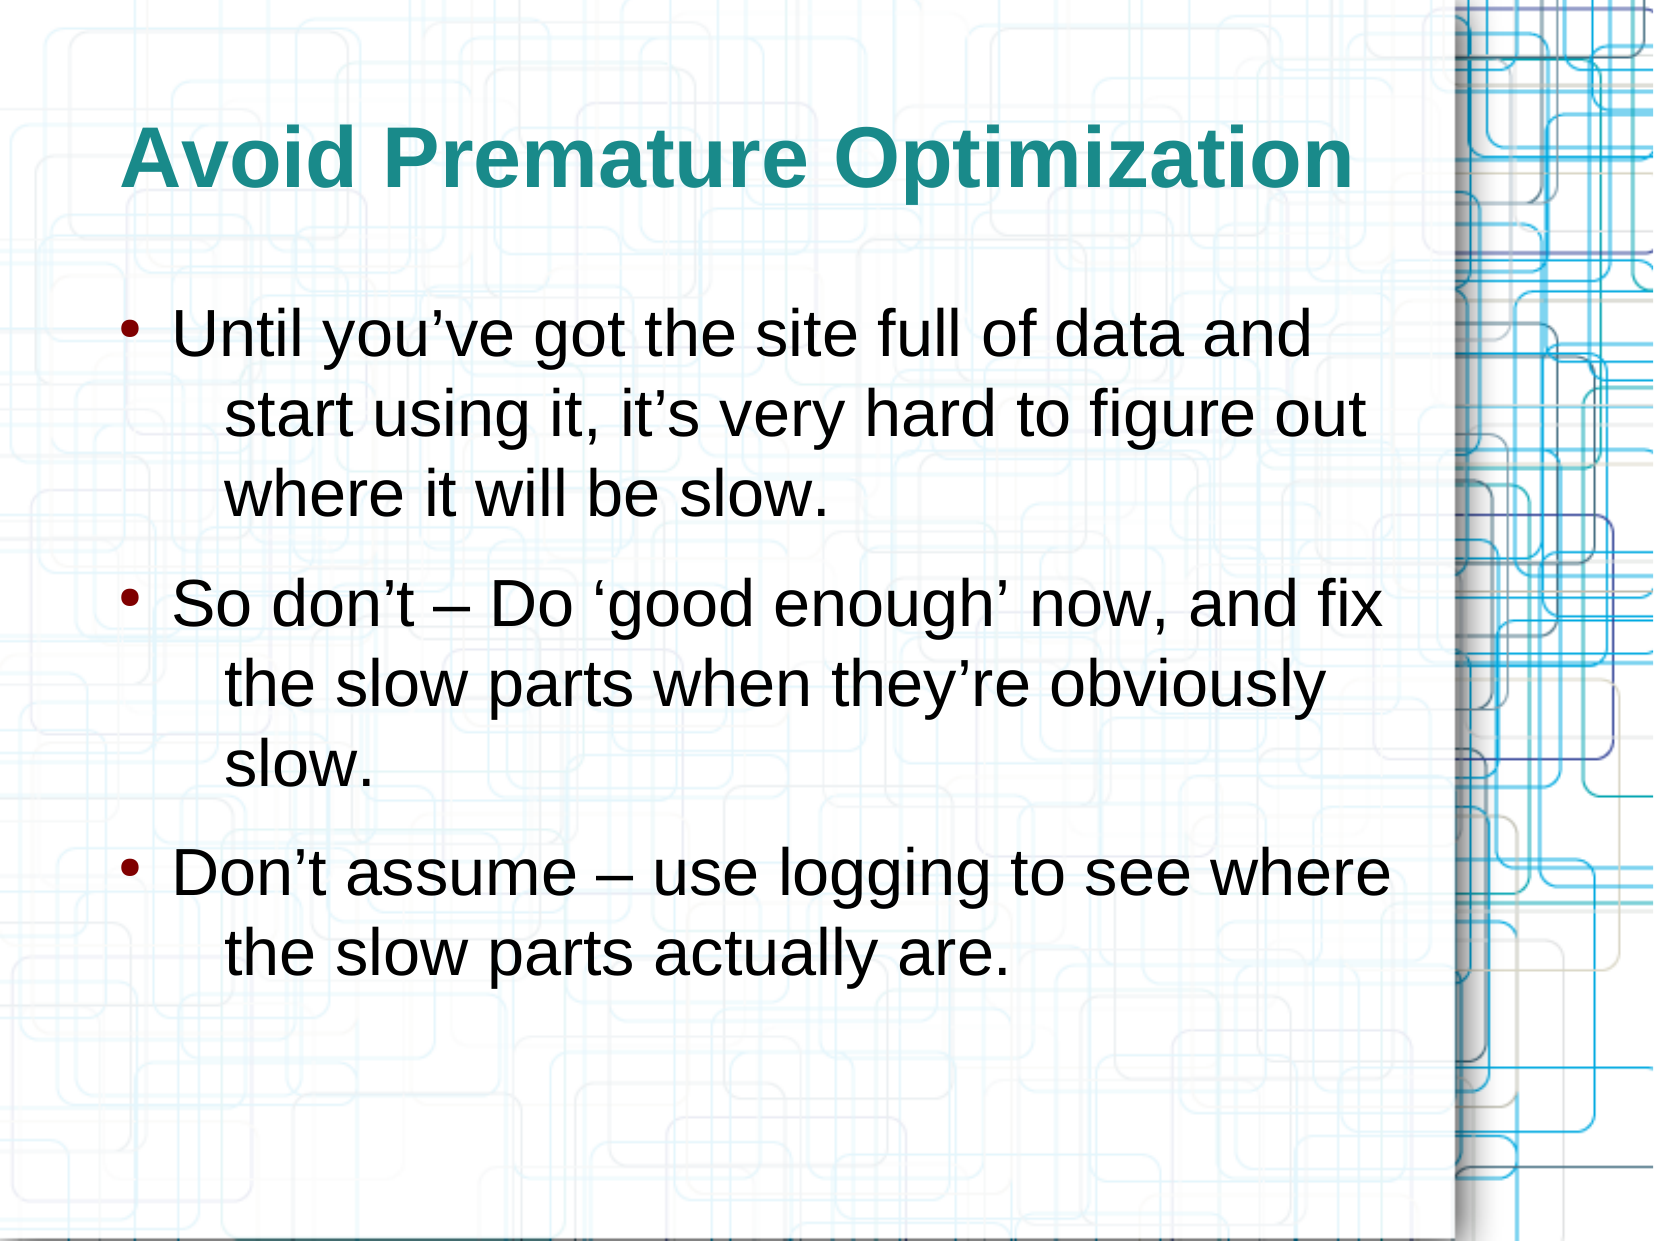

# Avoid Premature Optimization
Until you’ve got the site full of data and start using it, it’s very hard to figure out where it will be slow.
So don’t – Do ‘good enough’ now, and fix the slow parts when they’re obviously slow.
Don’t assume – use logging to see where the slow parts actually are.